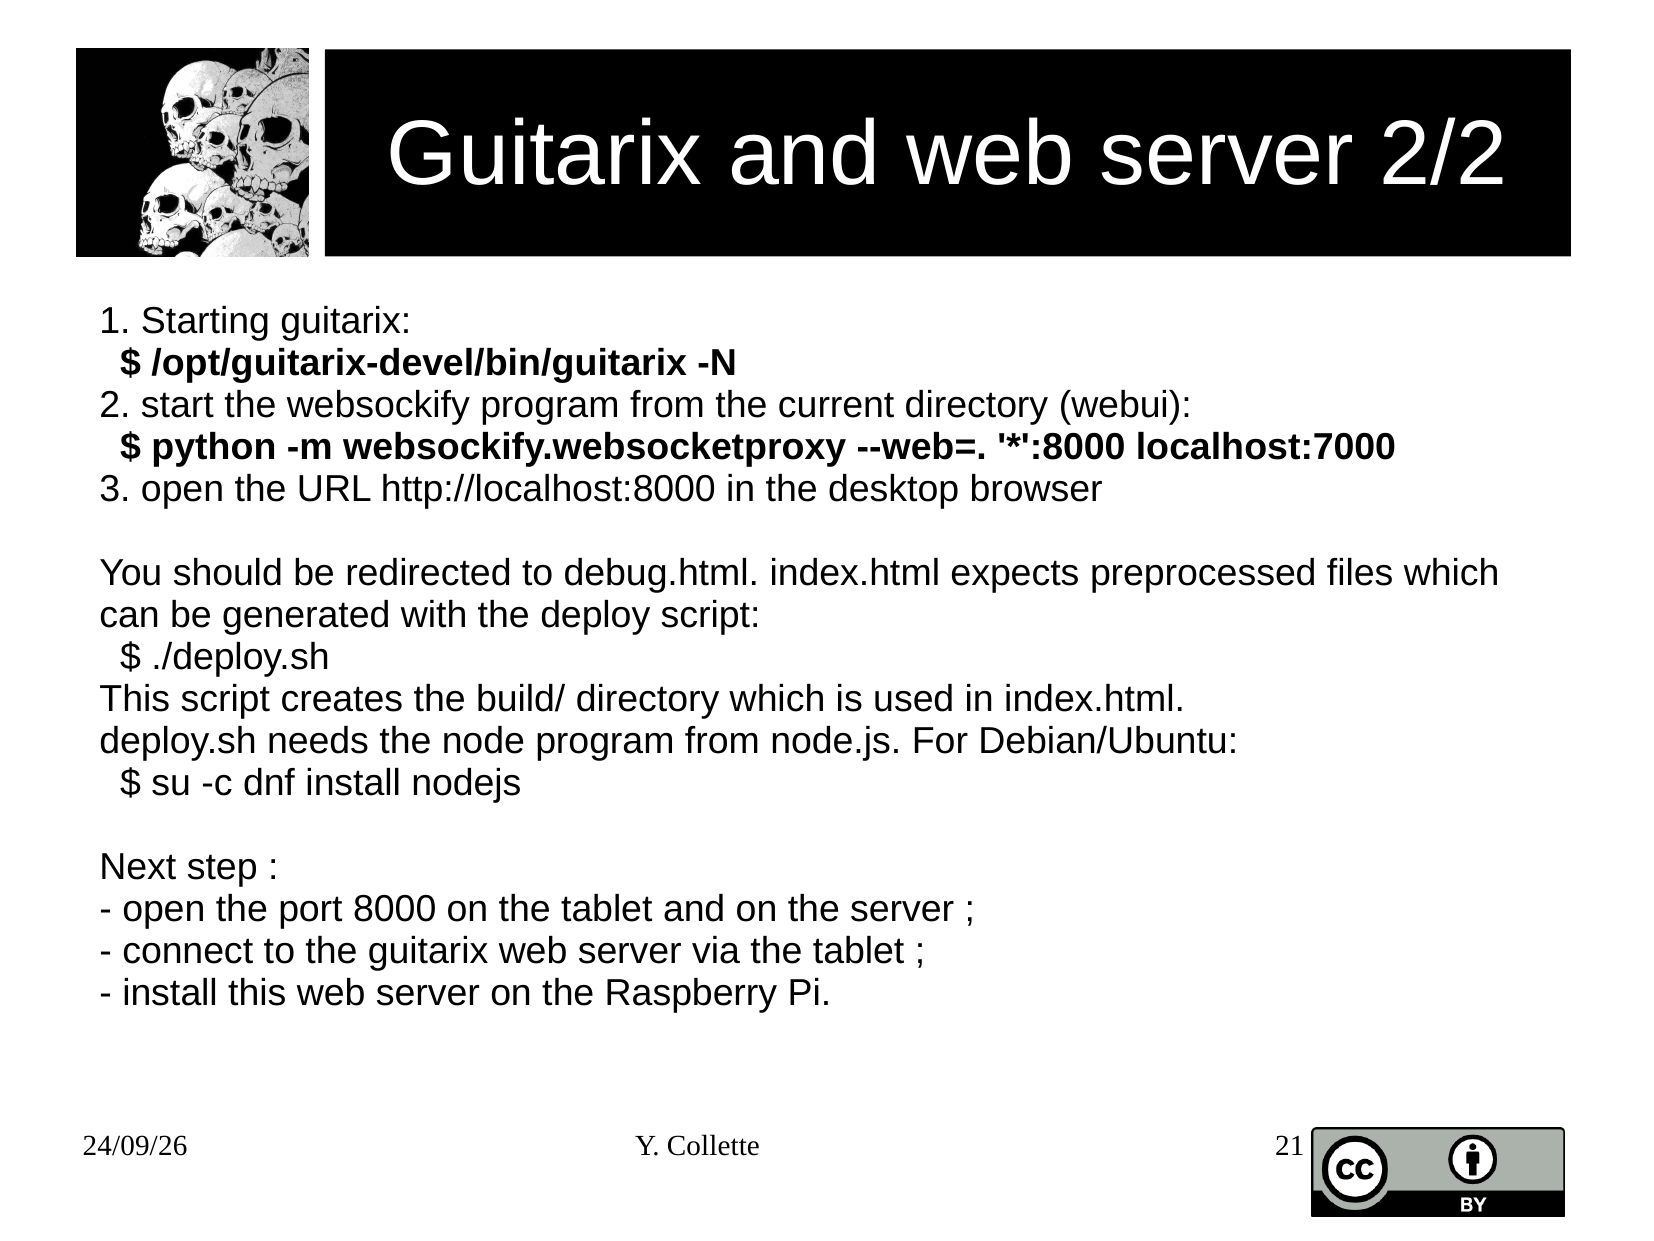

# Guitarix and web server 2/2
1. Starting guitarix:
 $ /opt/guitarix-devel/bin/guitarix -N
2. start the websockify program from the current directory (webui):
 $ python -m websockify.websocketproxy --web=. '*':8000 localhost:7000
3. open the URL http://localhost:8000 in the desktop browser
You should be redirected to debug.html. index.html expects preprocessed files which can be generated with the deploy script:
 $ ./deploy.sh
This script creates the build/ directory which is used in index.html.
deploy.sh needs the node program from node.js. For Debian/Ubuntu:
 $ su -c dnf install nodejs
Next step :
- open the port 8000 on the tablet and on the server ;
- connect to the guitarix web server via the tablet ;
- install this web server on the Raspberry Pi.
Y. Collette
21